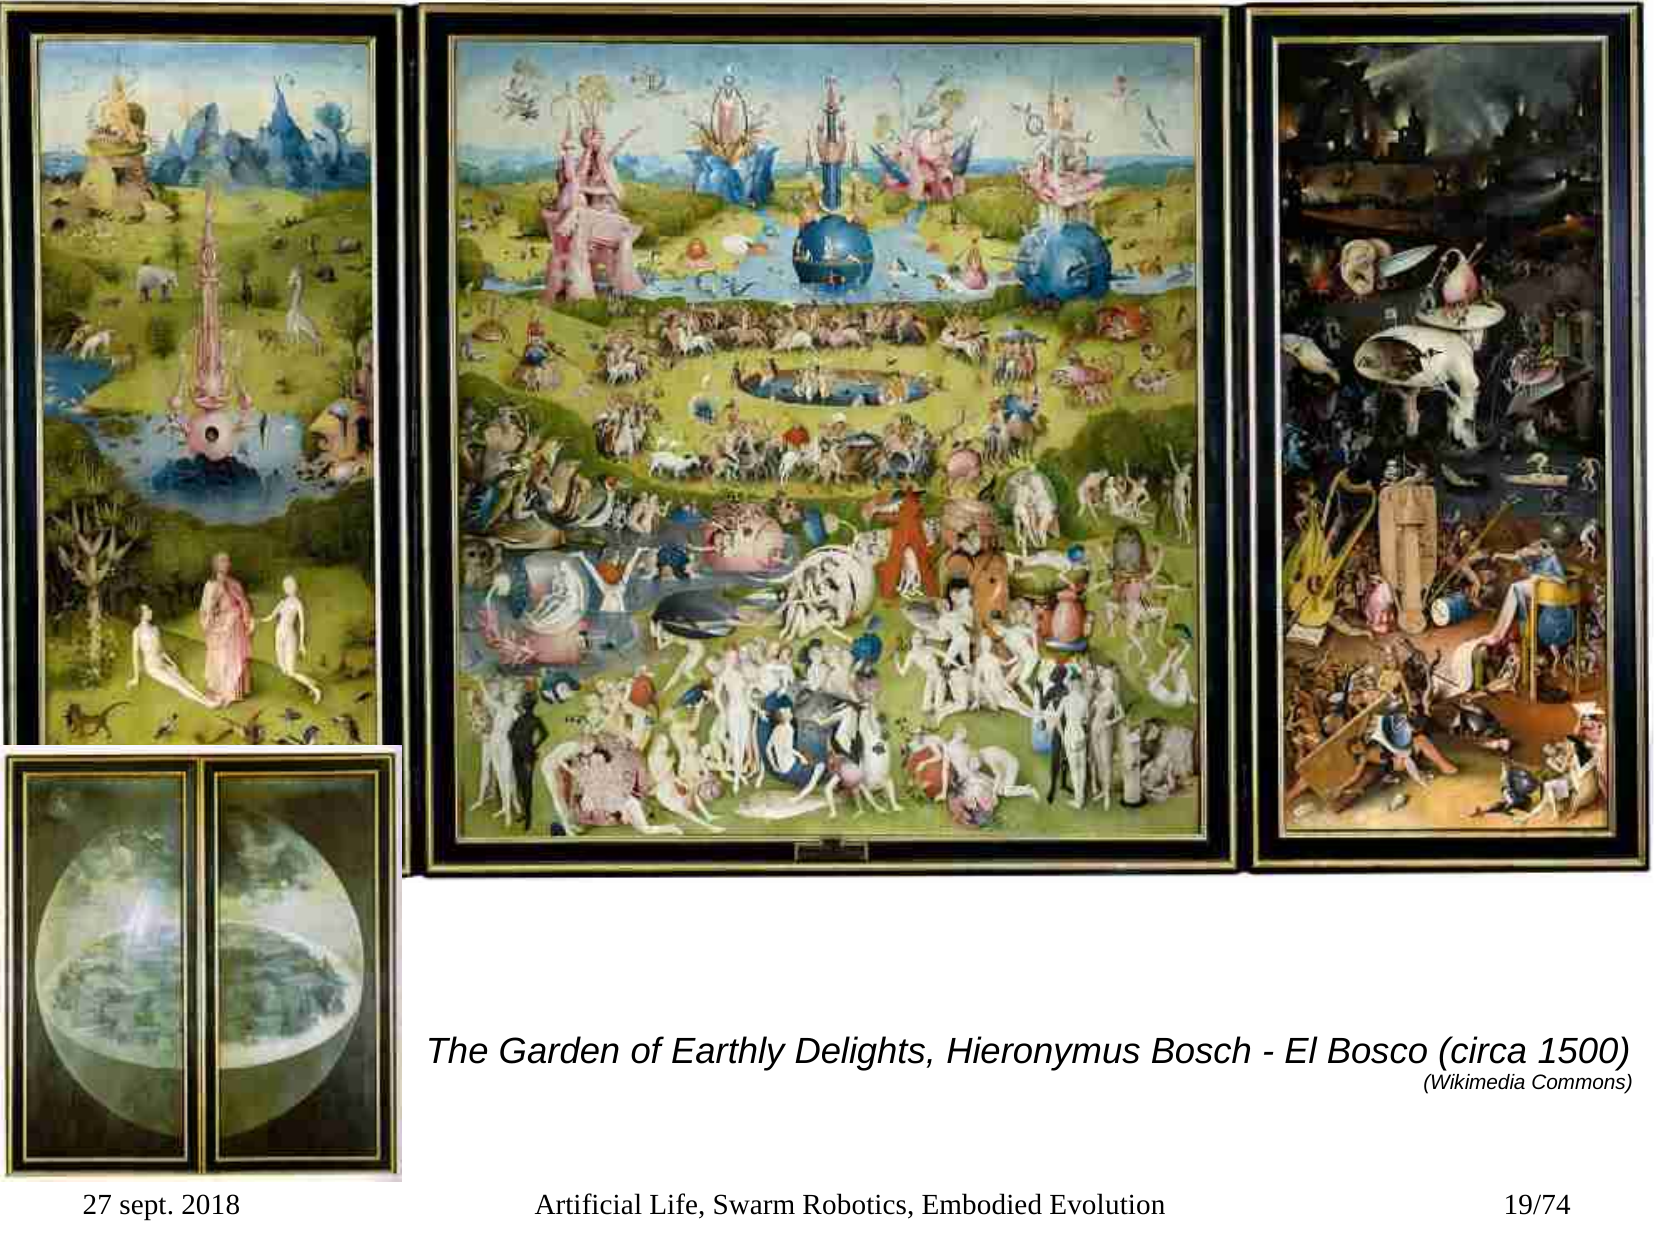

The Garden of Earthly Delights, Hieronymus Bosch - El Bosco (circa 1500)
(Wikimedia Commons)
27 sept. 2018
Artificial Life, Swarm Robotics, Embodied Evolution
19